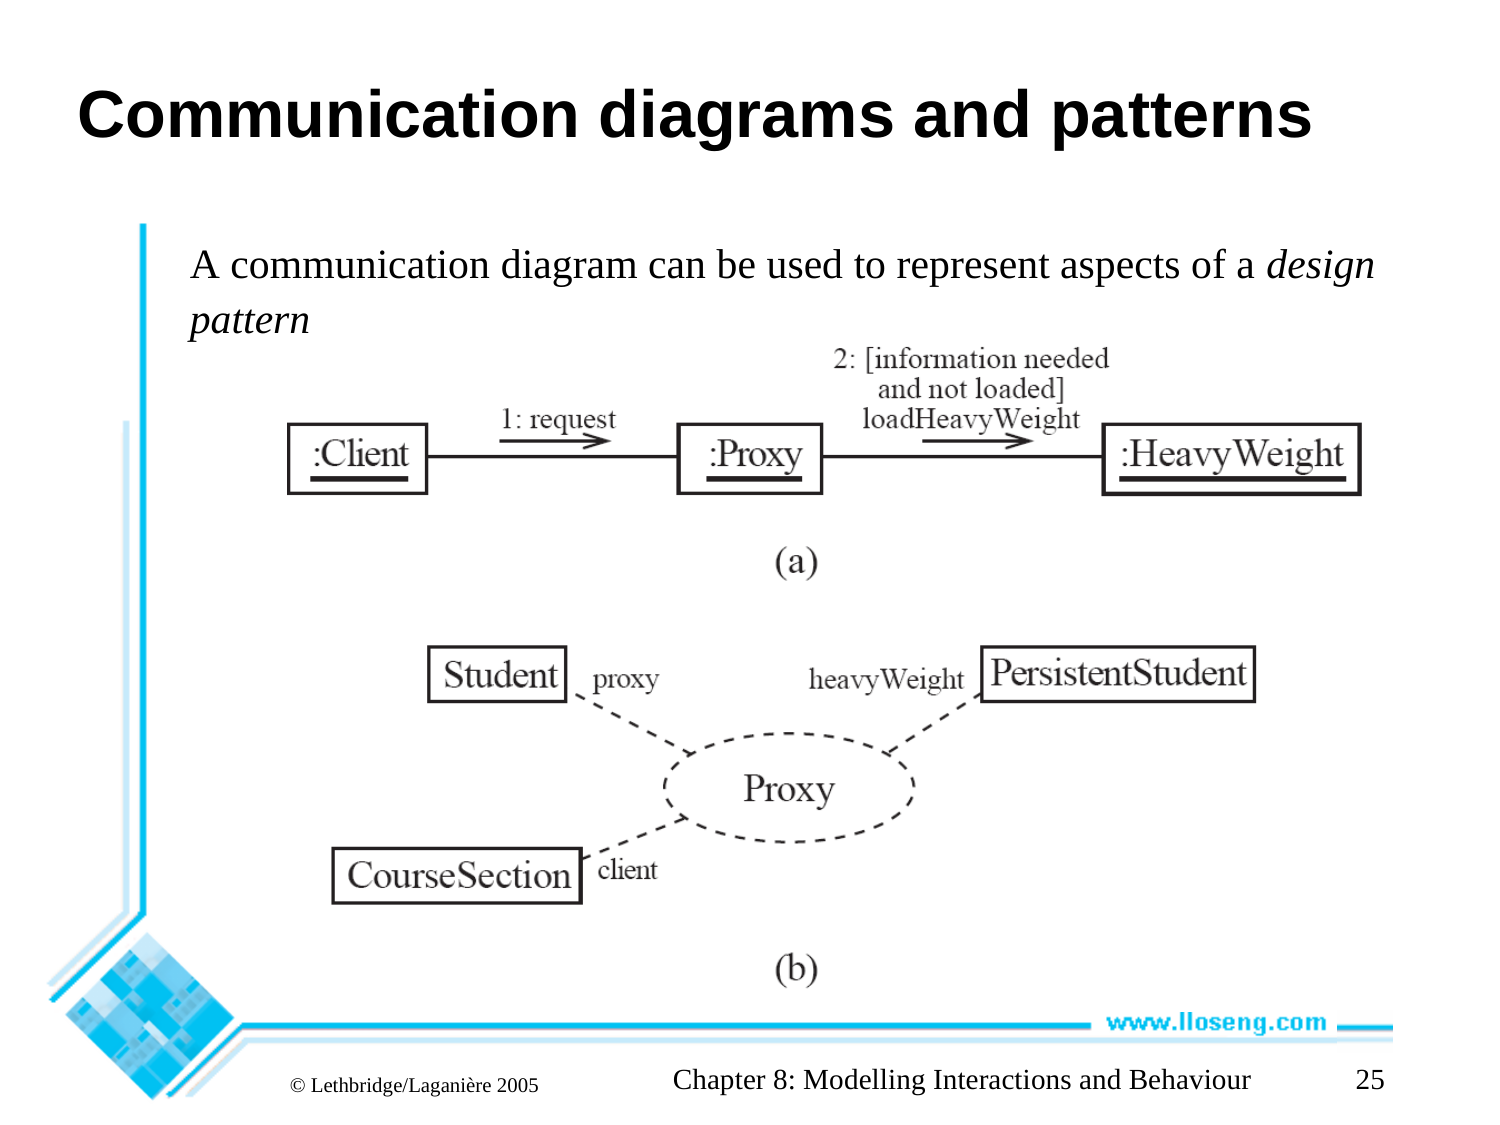

# Communication diagrams and patterns
A communication diagram can be used to represent aspects of a design pattern
Chapter 8: Modelling Interactions and Behaviour
© Lethbridge/Laganière 2005